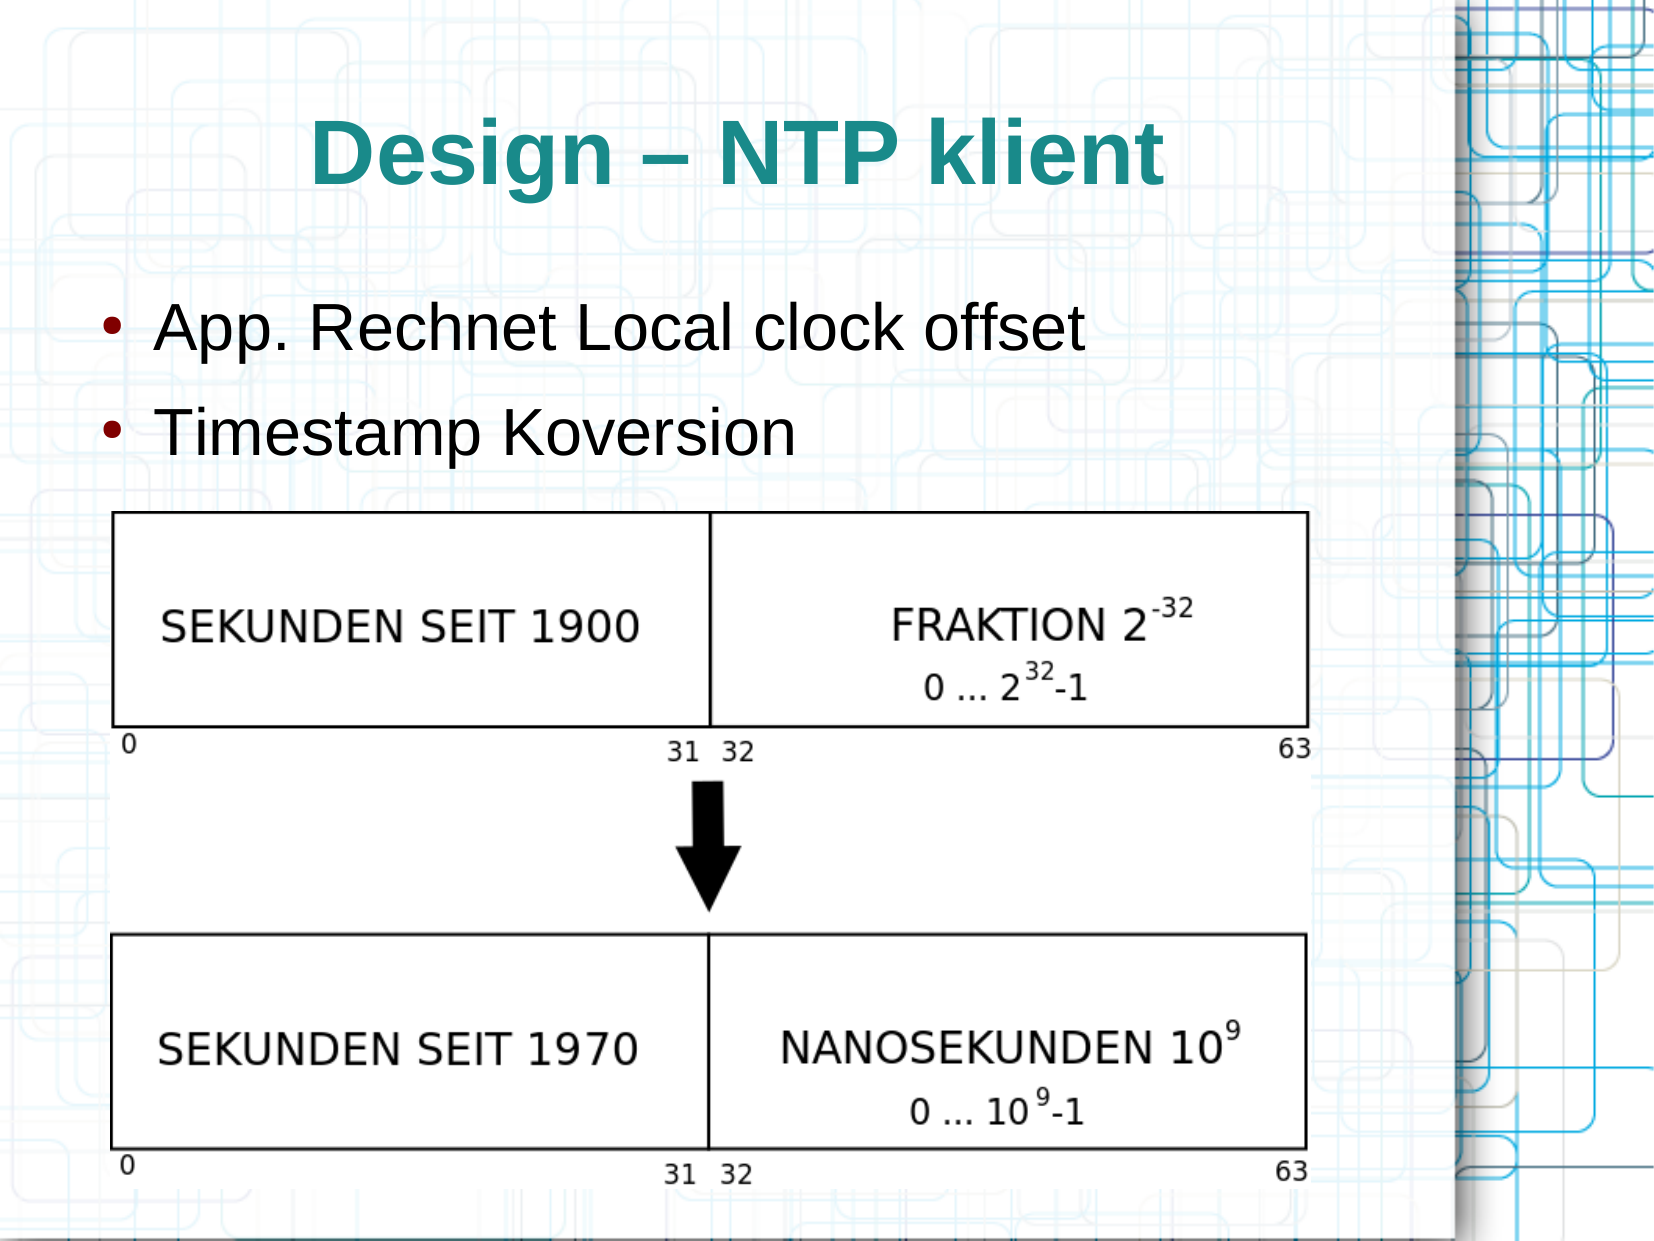

# Design – NTP klient
App. Rechnet Local clock offset
Timestamp Koversion